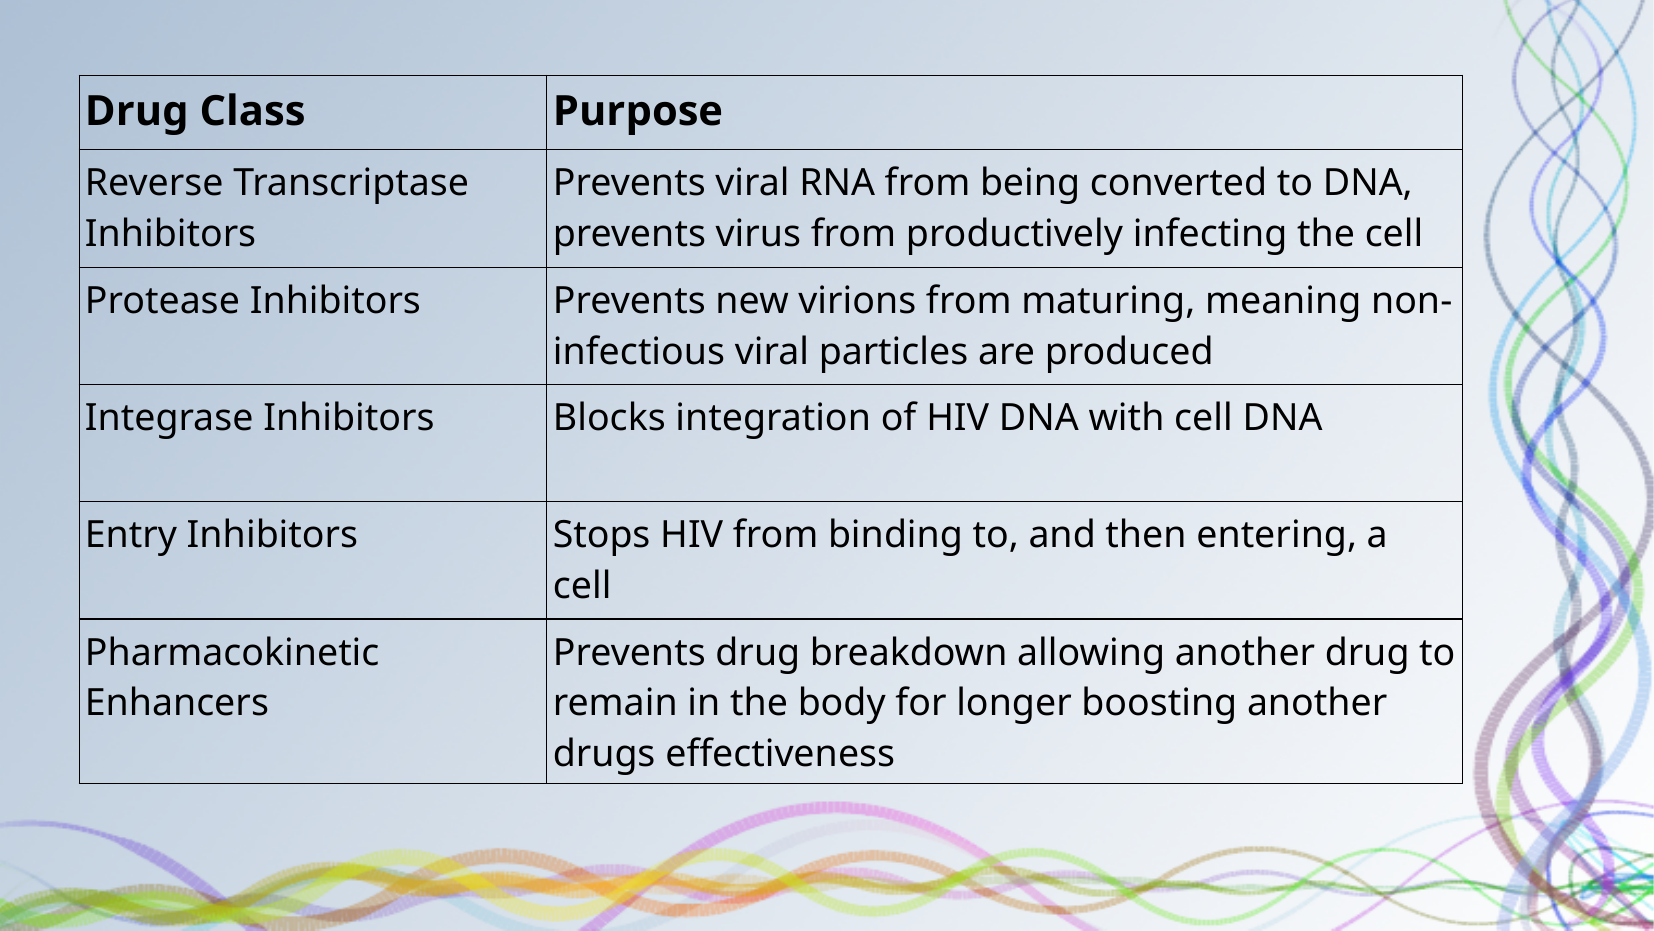

| Drug Class | Purpose |
| --- | --- |
| Reverse Transcriptase Inhibitors | Prevents viral RNA from being converted to DNA, prevents virus from productively infecting the cell |
| Protease Inhibitors | Prevents new virions from maturing, meaning non-infectious viral particles are produced |
| Integrase Inhibitors | Blocks integration of HIV DNA with cell DNA |
| Entry Inhibitors | Stops HIV from binding to, and then entering, a cell |
| Pharmacokinetic Enhancers | Prevents drug breakdown allowing another drug to remain in the body for longer boosting another drugs effectiveness |